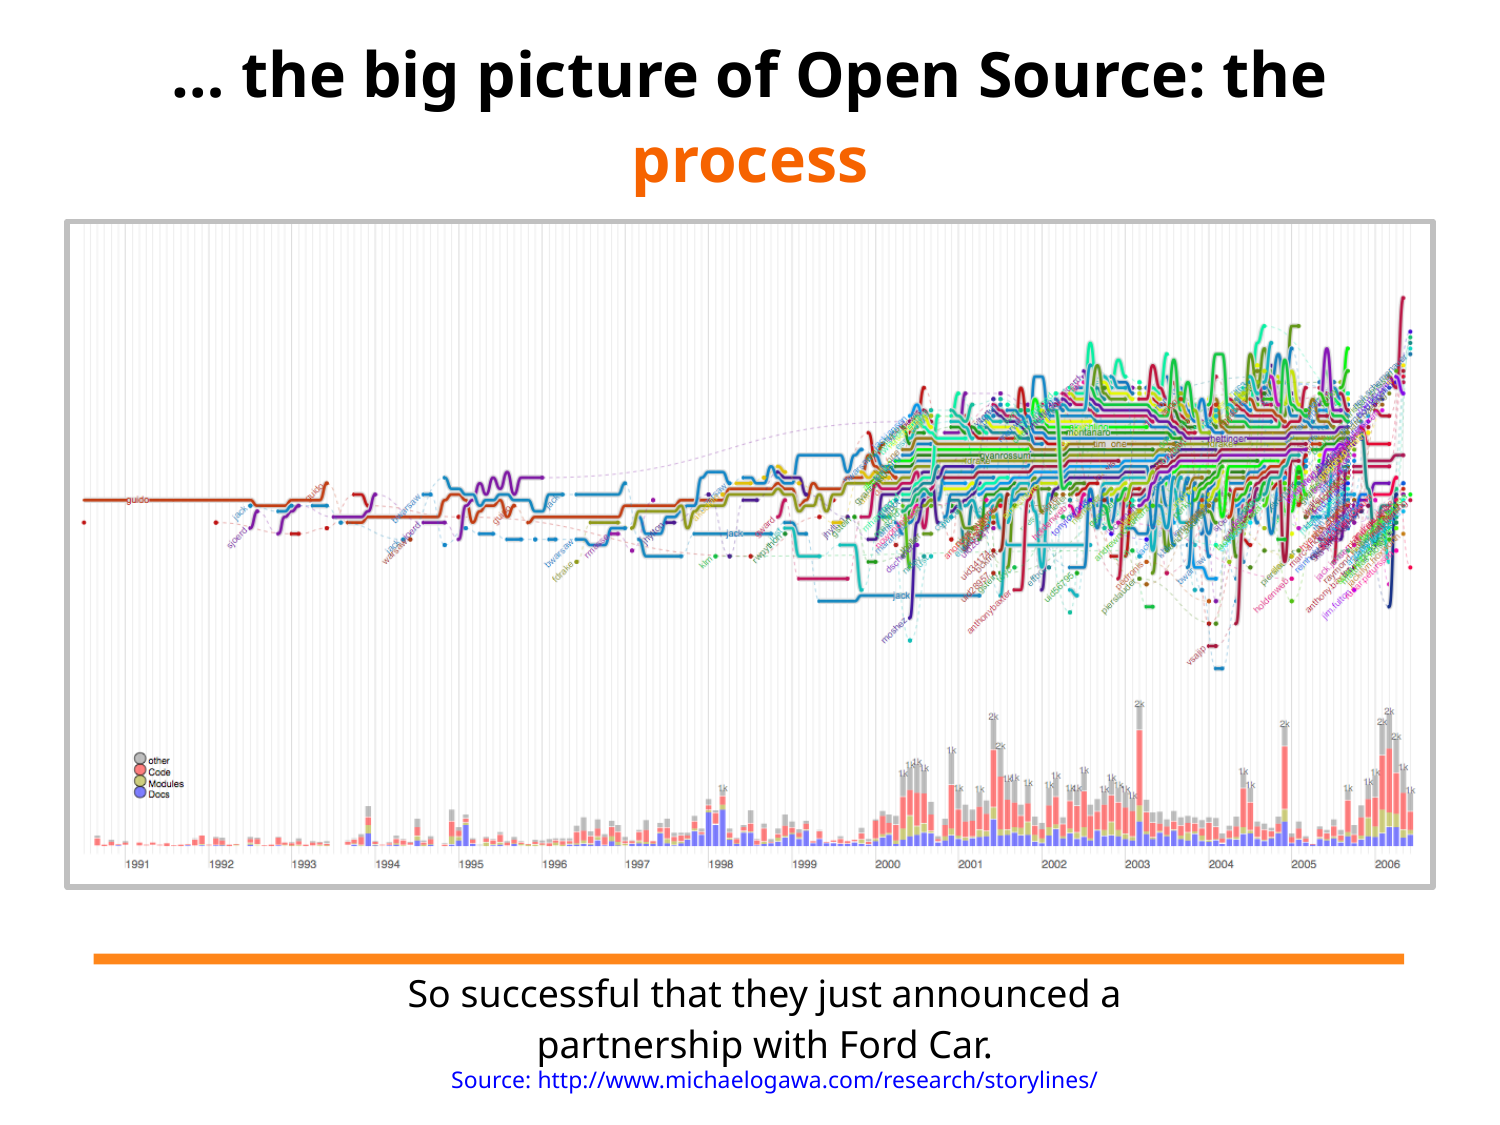

# … the big picture of Open Source: the process
So successful that they just announced a partnership with Ford Car.
Source: http://www.michaelogawa.com/research/storylines/